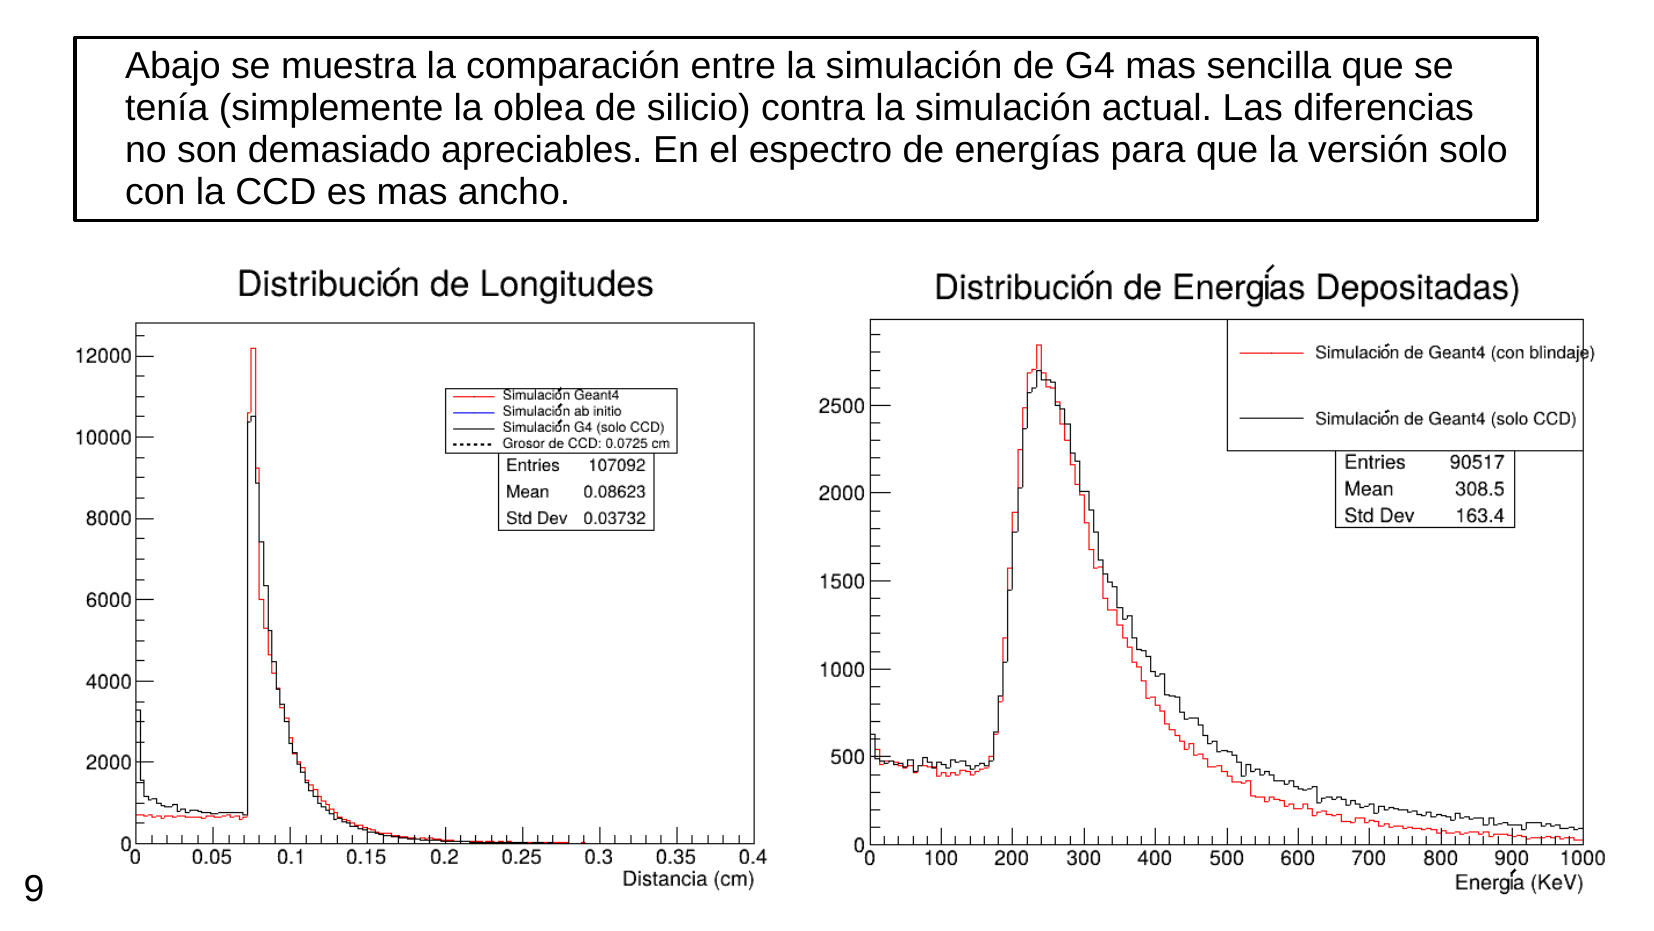

Abajo se muestra la comparación entre la simulación de G4 mas sencilla que se tenía (simplemente la oblea de silicio) contra la simulación actual. Las diferencias no son demasiado apreciables. En el espectro de energías para que la versión solo con la CCD es mas ancho.